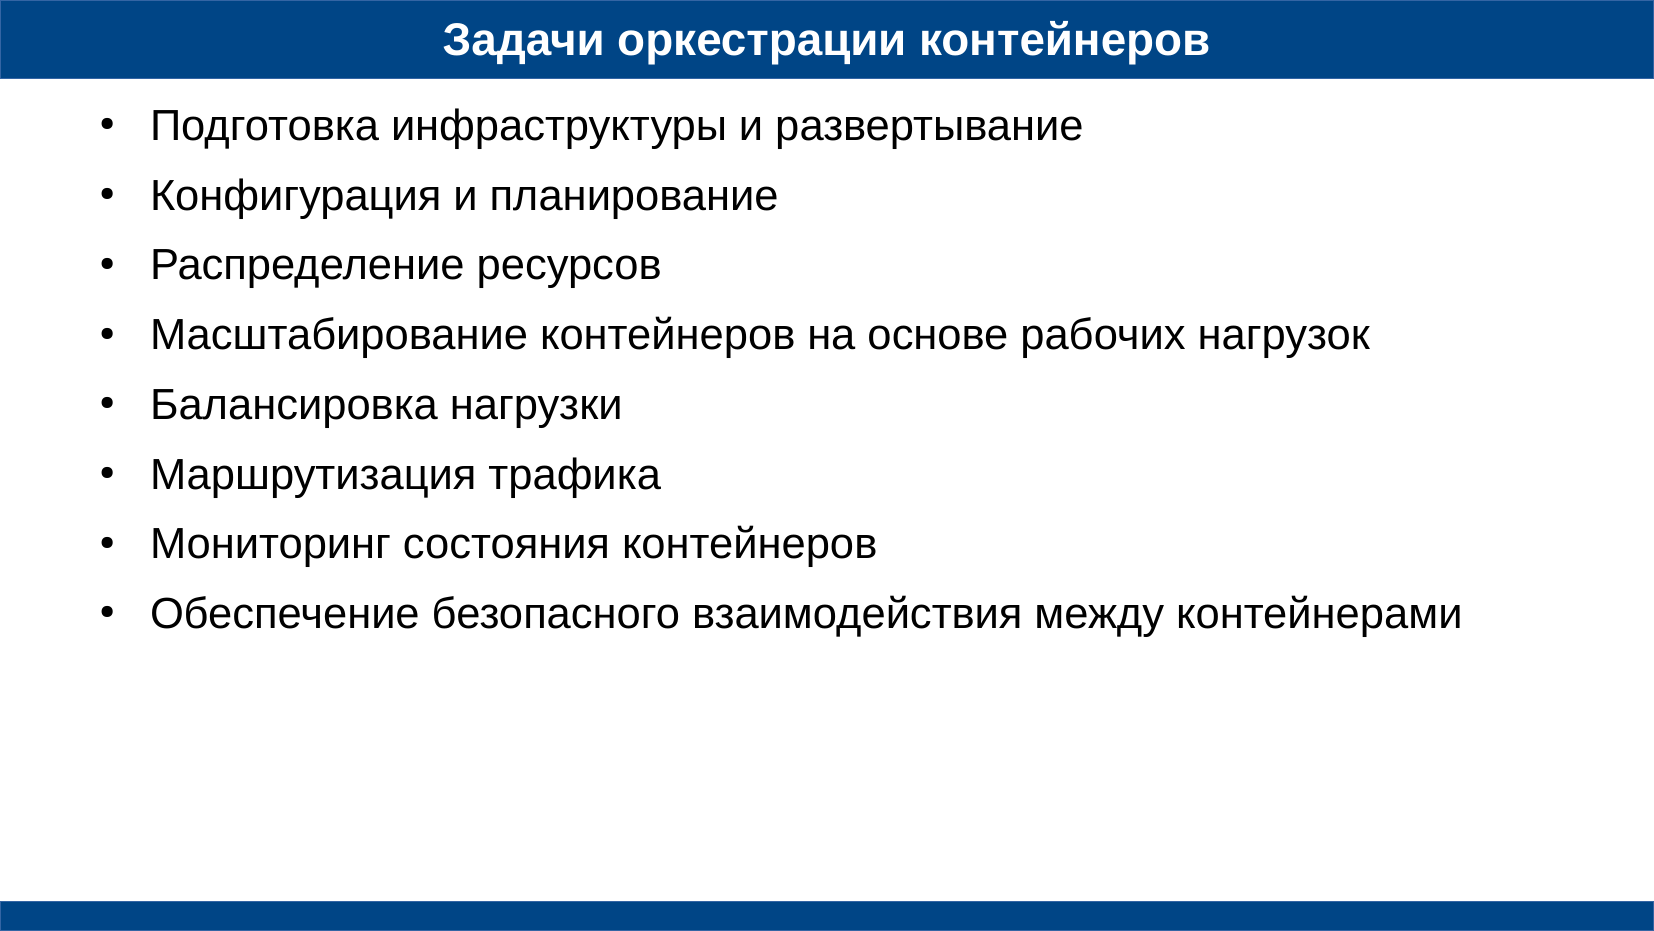

# Задачи оркестрации контейнеров
Подготовка инфраструктуры и развертывание
Конфигурация и планирование
Распределение ресурсов
Масштабирование контейнеров на основе рабочих нагрузок
Балансировка нагрузки
Маршрутизация трафика
Мониторинг состояния контейнеров
Обеспечение безопасного взаимодействия между контейнерами